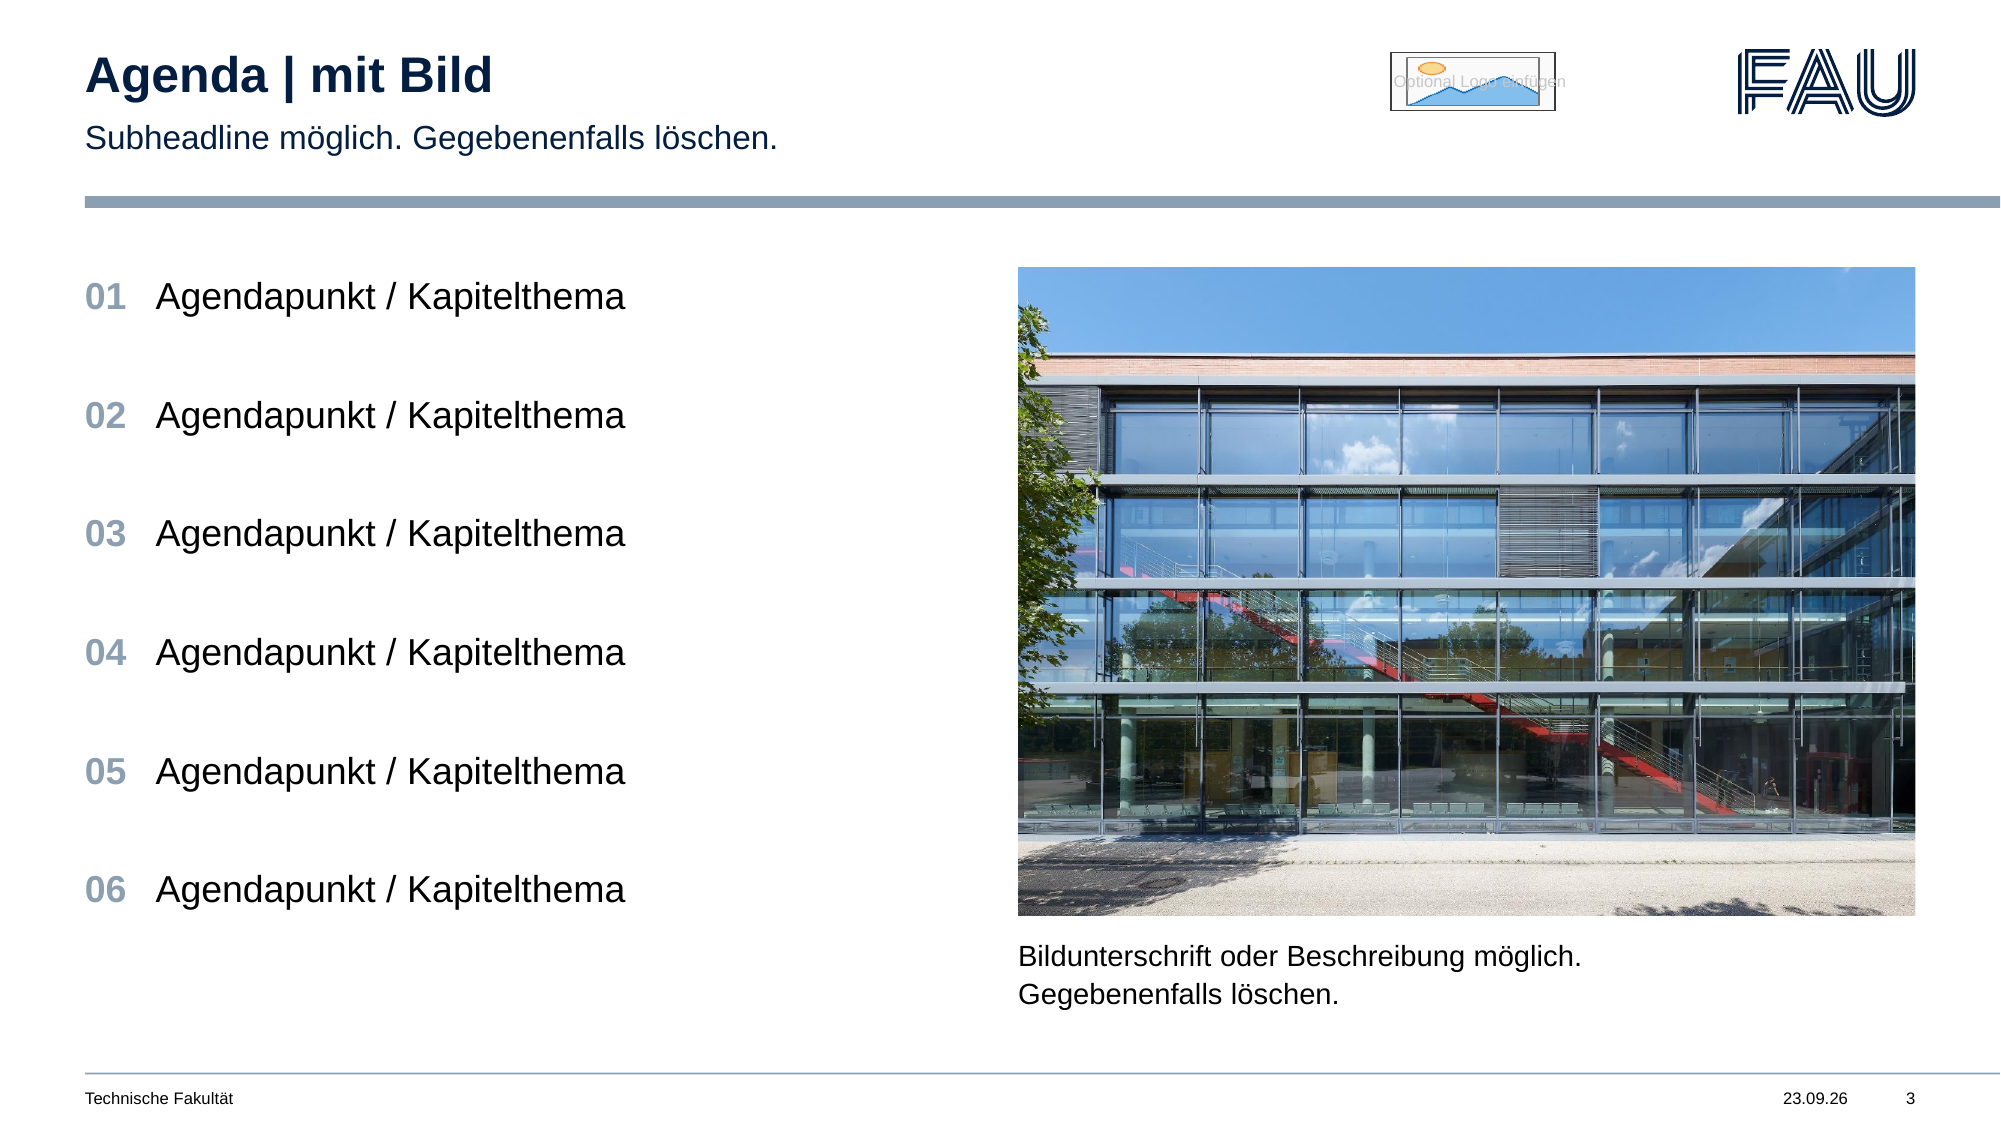

Agenda | mit Bild
Subheadline möglich. Gegebenenfalls löschen.
01
Agendapunkt / Kapitelthema
02
Agendapunkt / Kapitelthema
03
Agendapunkt / Kapitelthema
04
Agendapunkt / Kapitelthema
05
Agendapunkt / Kapitelthema
06
Agendapunkt / Kapitelthema
# Bildunterschrift oder Beschreibung möglich. Gegebenenfalls löschen.
Technische Fakultät